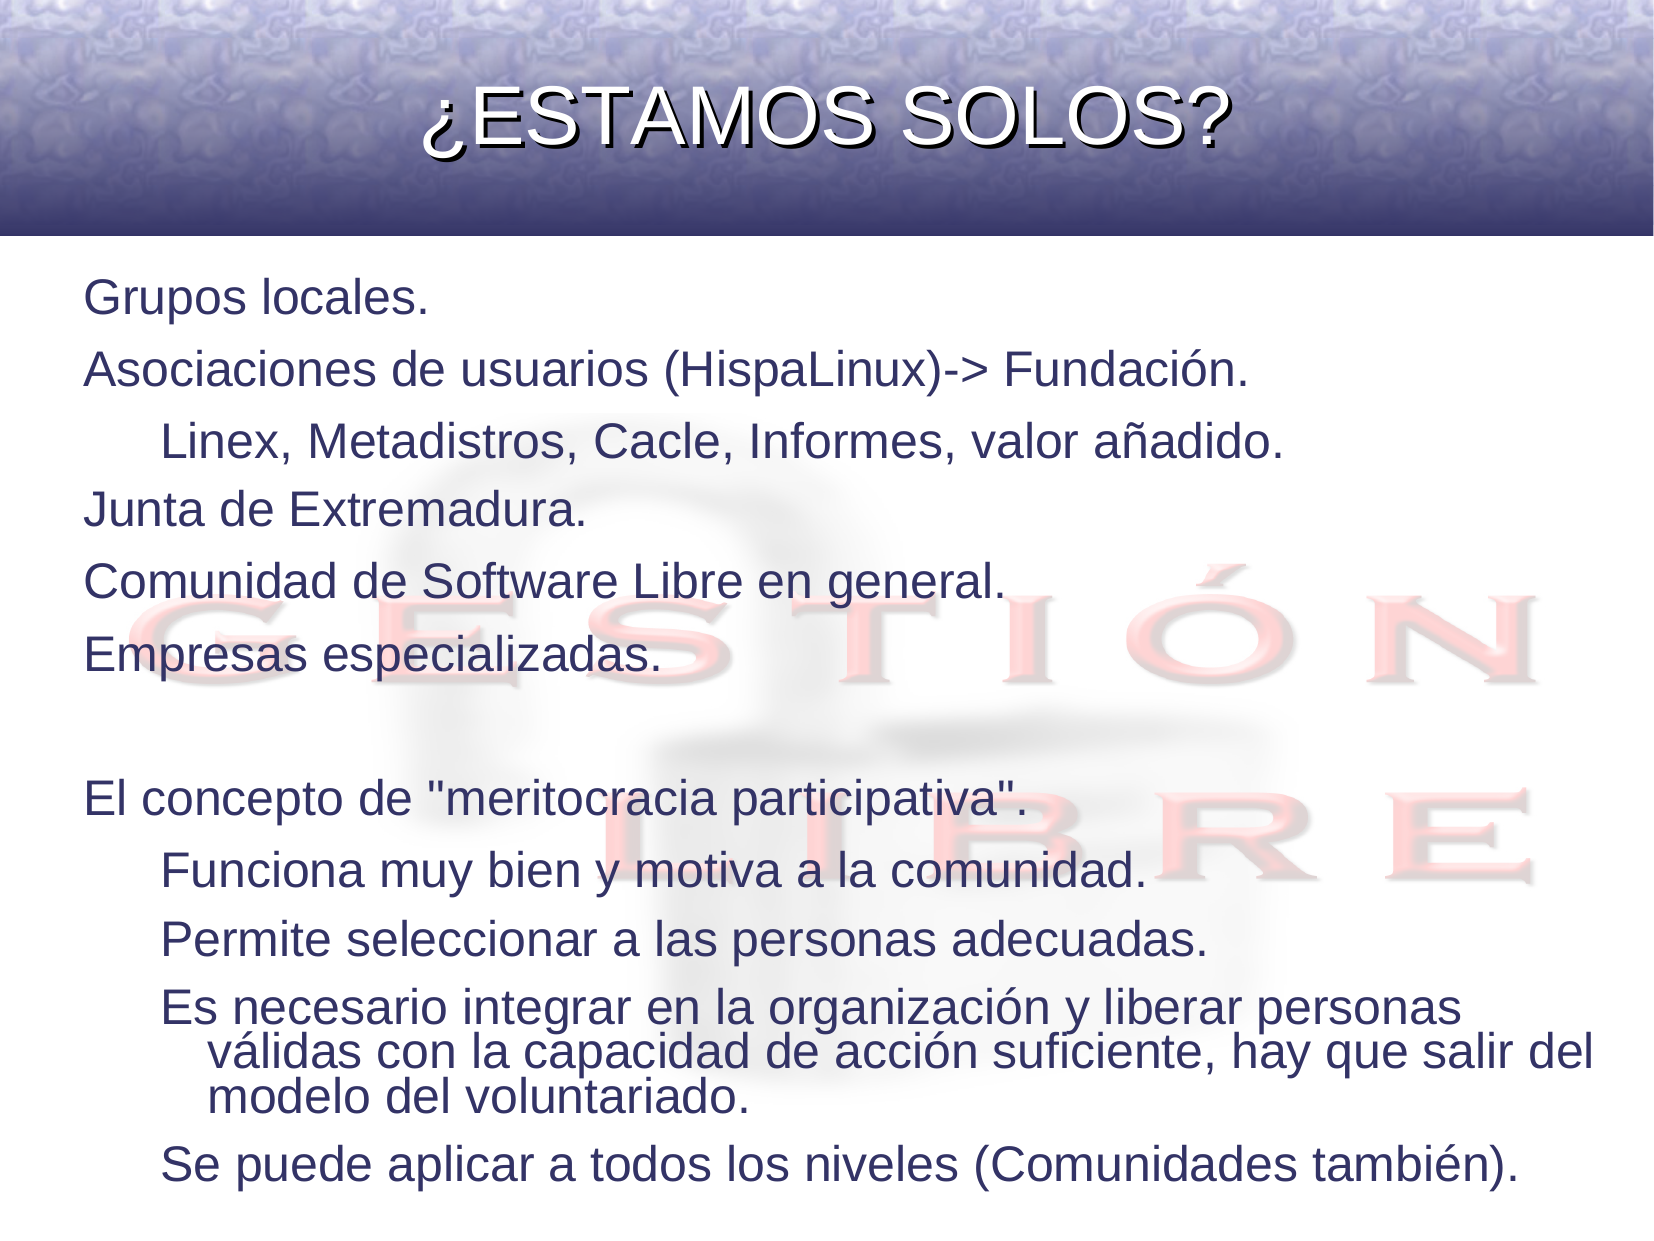

# ¿ESTAMOS SOLOS?
Grupos locales.
Asociaciones de usuarios (HispaLinux)-> Fundación.
Linex, Metadistros, Cacle, Informes, valor añadido.
Junta de Extremadura.
Comunidad de Software Libre en general.
Empresas especializadas.
El concepto de "meritocracia participativa".
Funciona muy bien y motiva a la comunidad.
Permite seleccionar a las personas adecuadas.
Es necesario integrar en la organización y liberar personas válidas con la capacidad de acción suficiente, hay que salir del modelo del voluntariado.
Se puede aplicar a todos los niveles (Comunidades también).